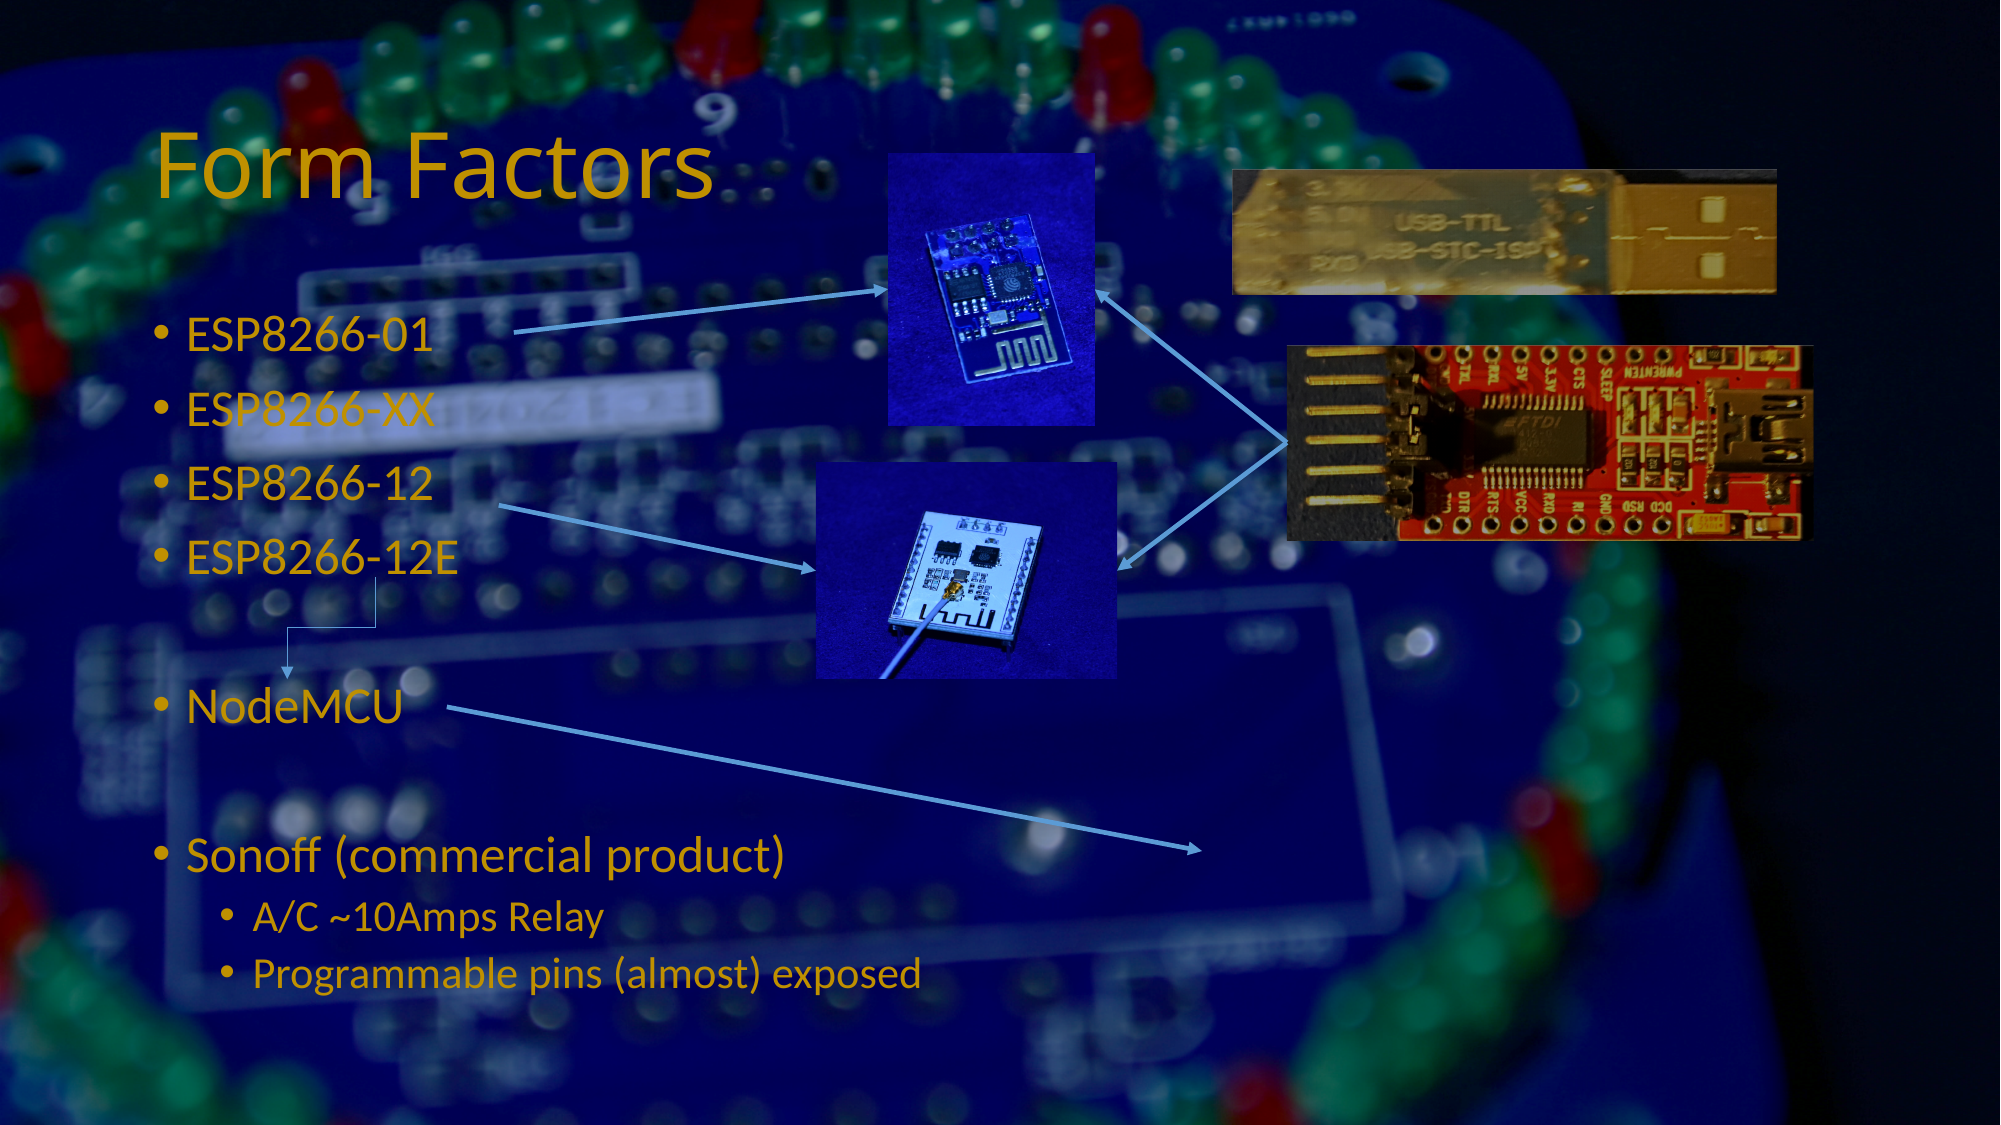

# Form Factors
ESP8266-01
ESP8266-XX
ESP8266-12
ESP8266-12E
NodeMCU
Sonoff (commercial product)
A/C ~10Amps Relay
Programmable pins (almost) exposed